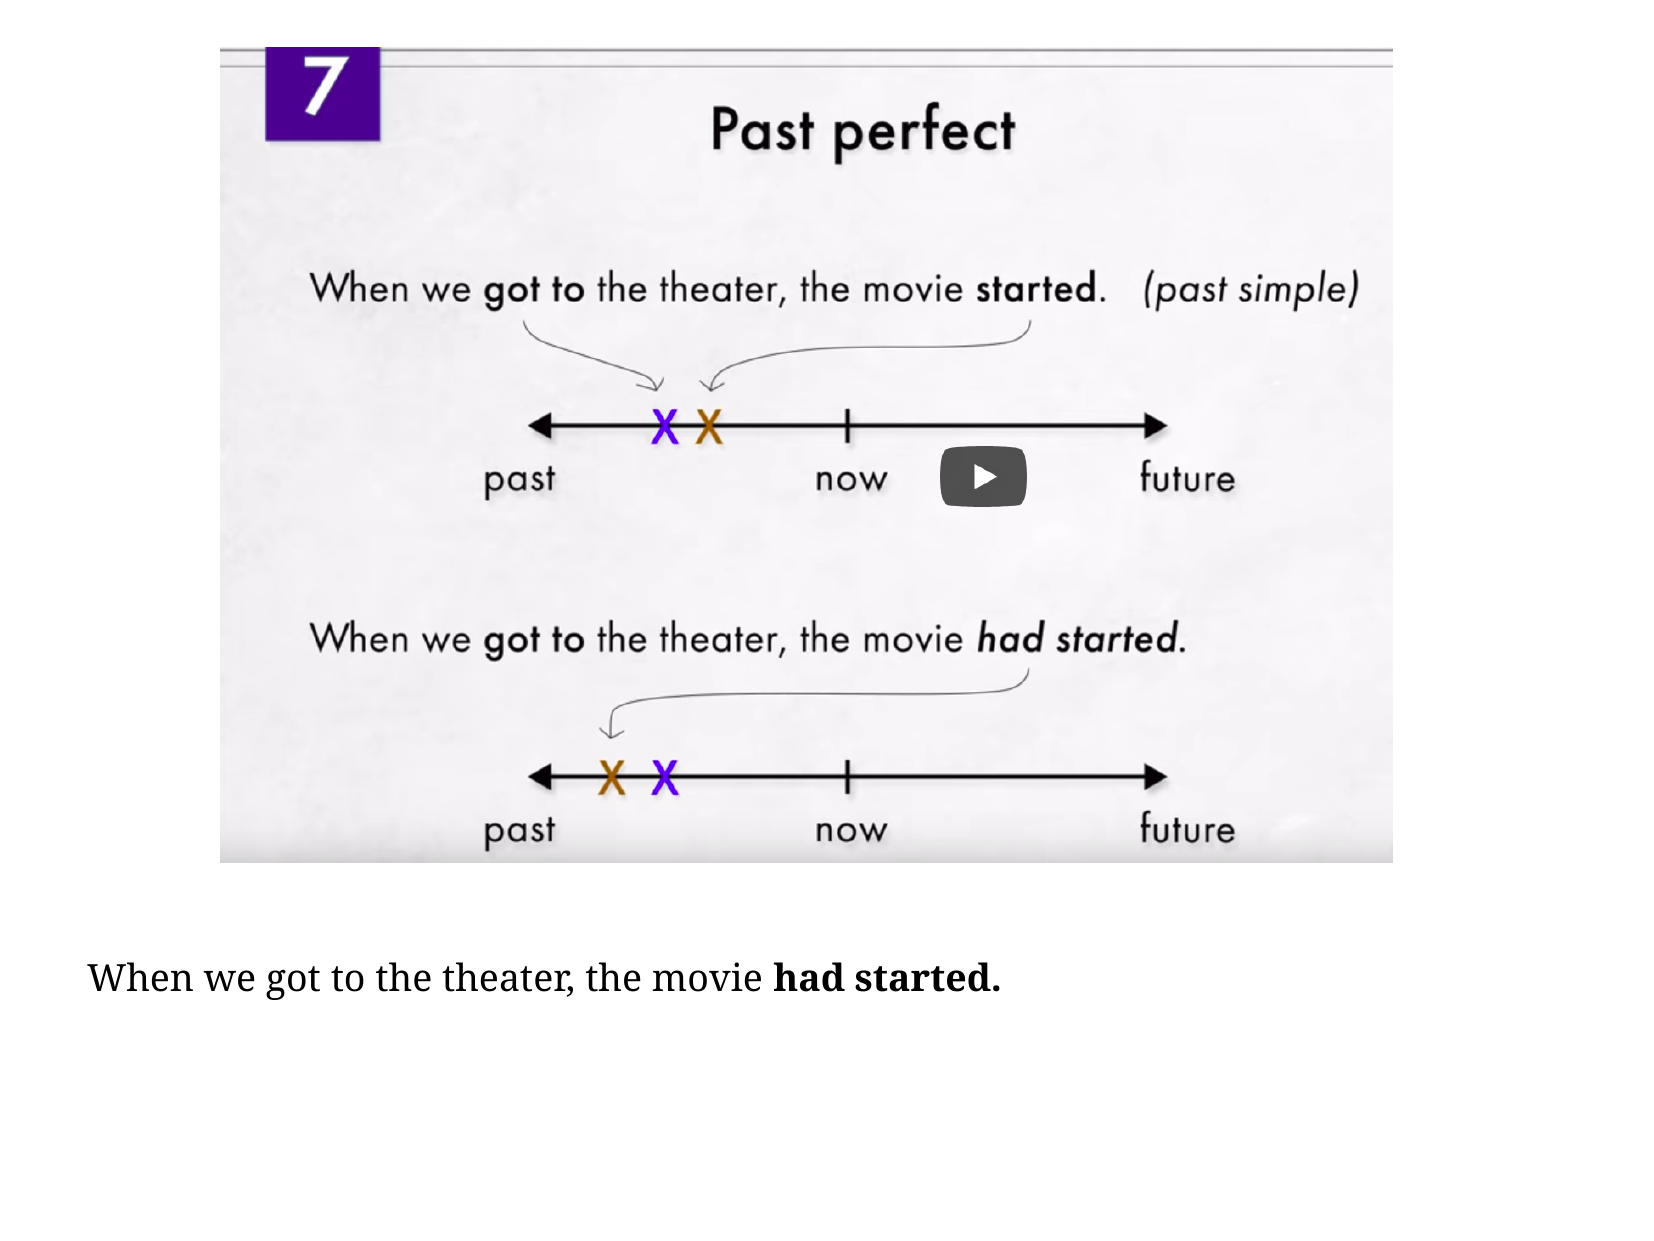

When we got to the theater, the movie had started.